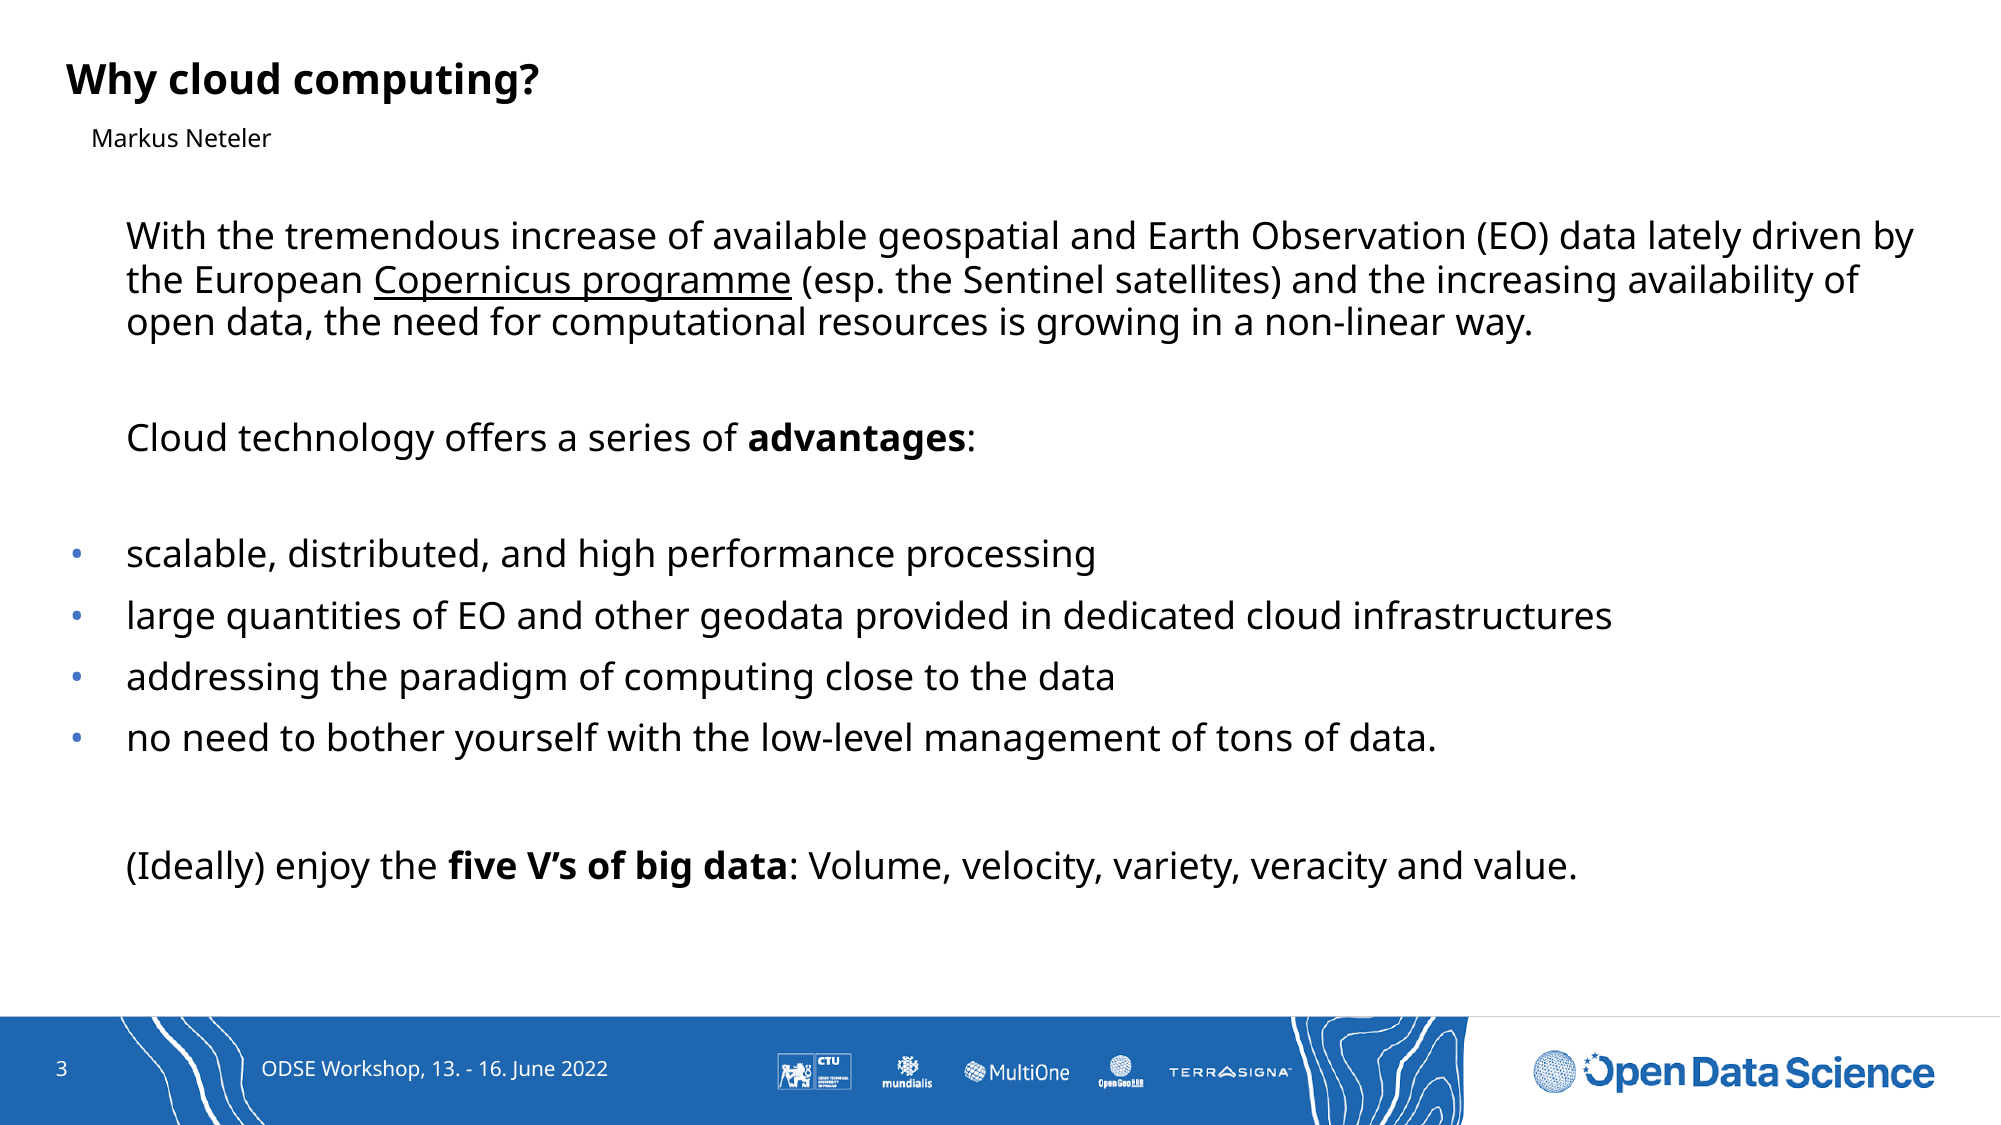

# Why cloud computing?
Markus Neteler
With the tremendous increase of available geospatial and Earth Observation (EO) data lately driven by the European Copernicus programme (esp. the Sentinel satellites) and the increasing availability of open data, the need for computational resources is growing in a non-linear way.
Cloud technology offers a series of advantages:
scalable, distributed, and high performance processing
large quantities of EO and other geodata provided in dedicated cloud infrastructures
addressing the paradigm of computing close to the data
no need to bother yourself with the low-level management of tons of data.
(Ideally) enjoy the five V’s of big data: Volume, velocity, variety, veracity and value.
ODSE Workshop, 13. - 16. June 2022